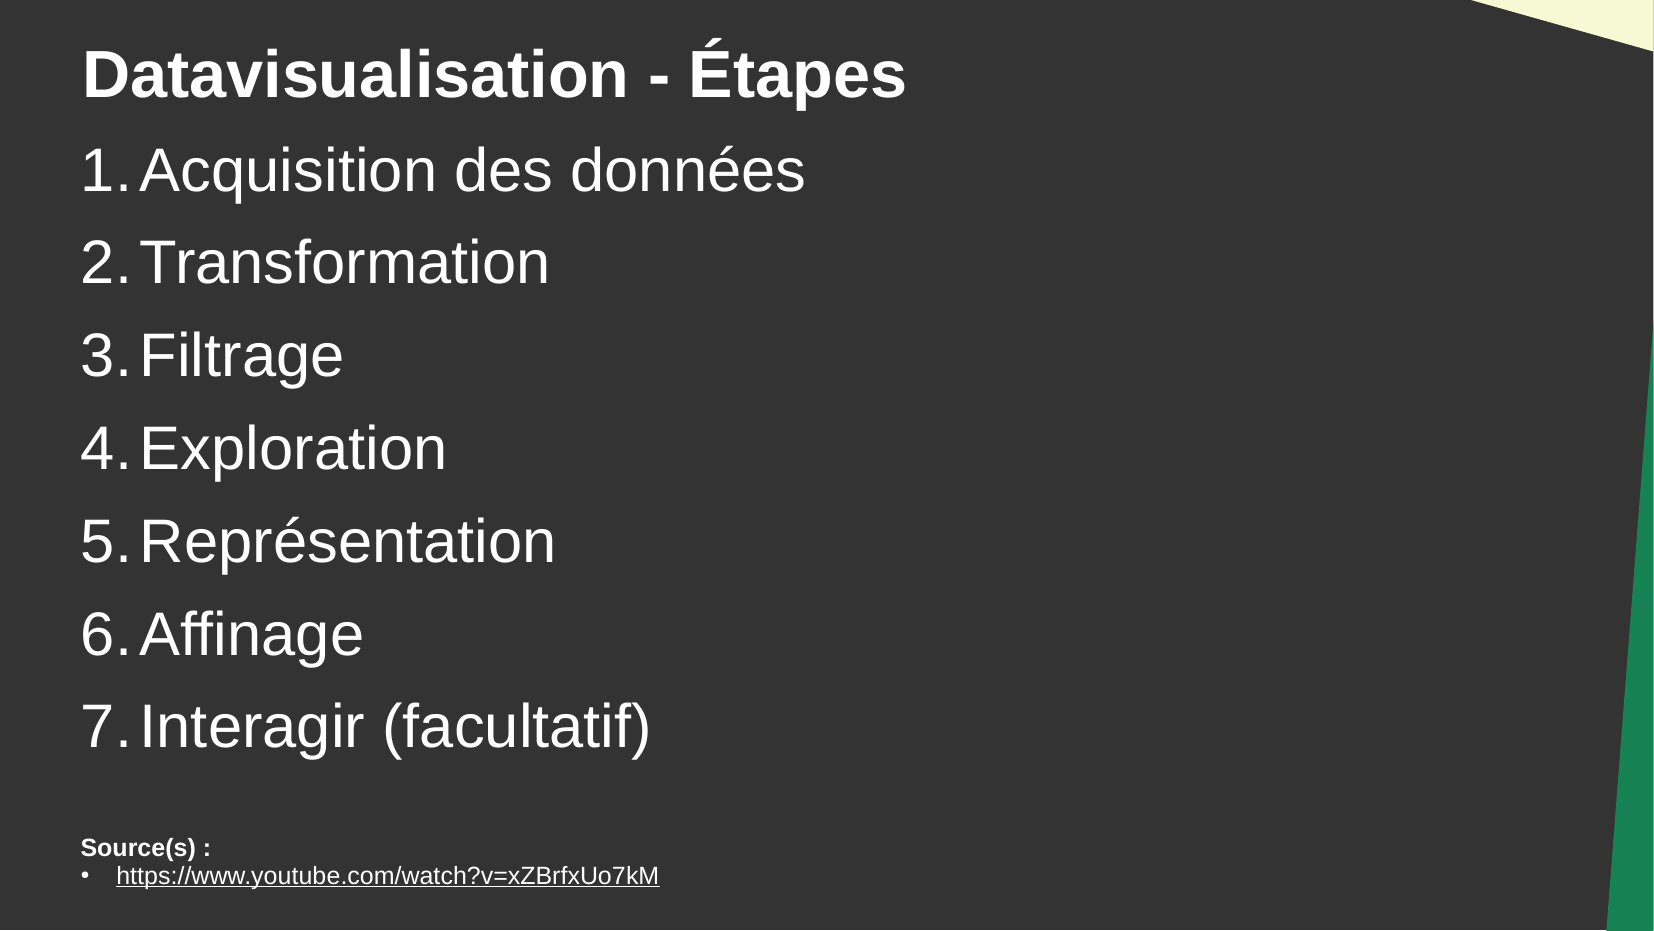

# Datavisualisation - Étapes
 Acquisition des données
 Transformation
 Filtrage
 Exploration
 Représentation
 Affinage
 Interagir (facultatif)
Source(s) :
https://www.youtube.com/watch?v=xZBrfxUo7kM